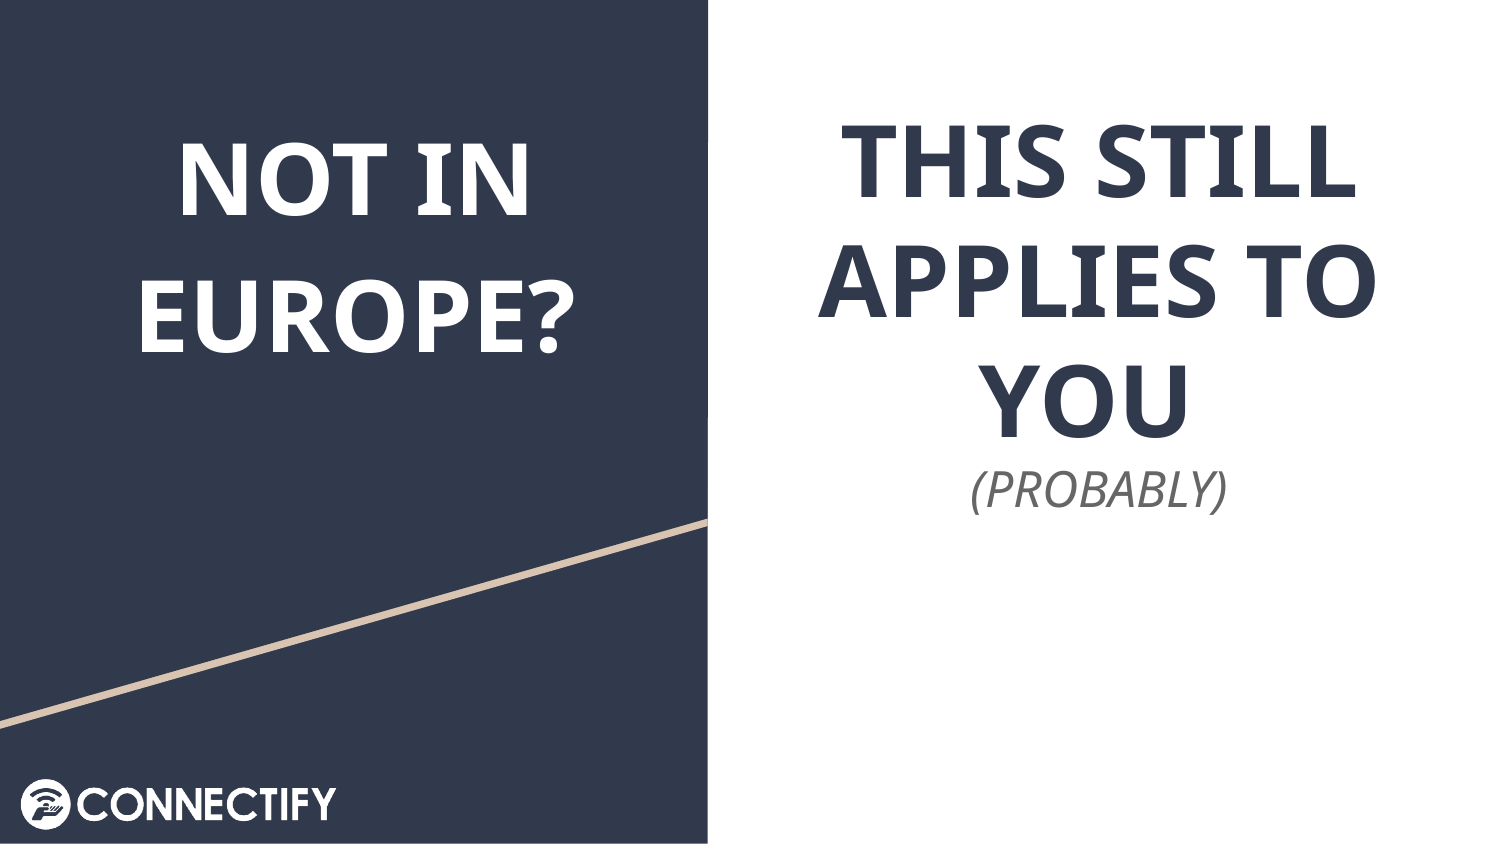

# NOT IN EUROPE?
THIS STILL APPLIES TO YOU
(PROBABLY)